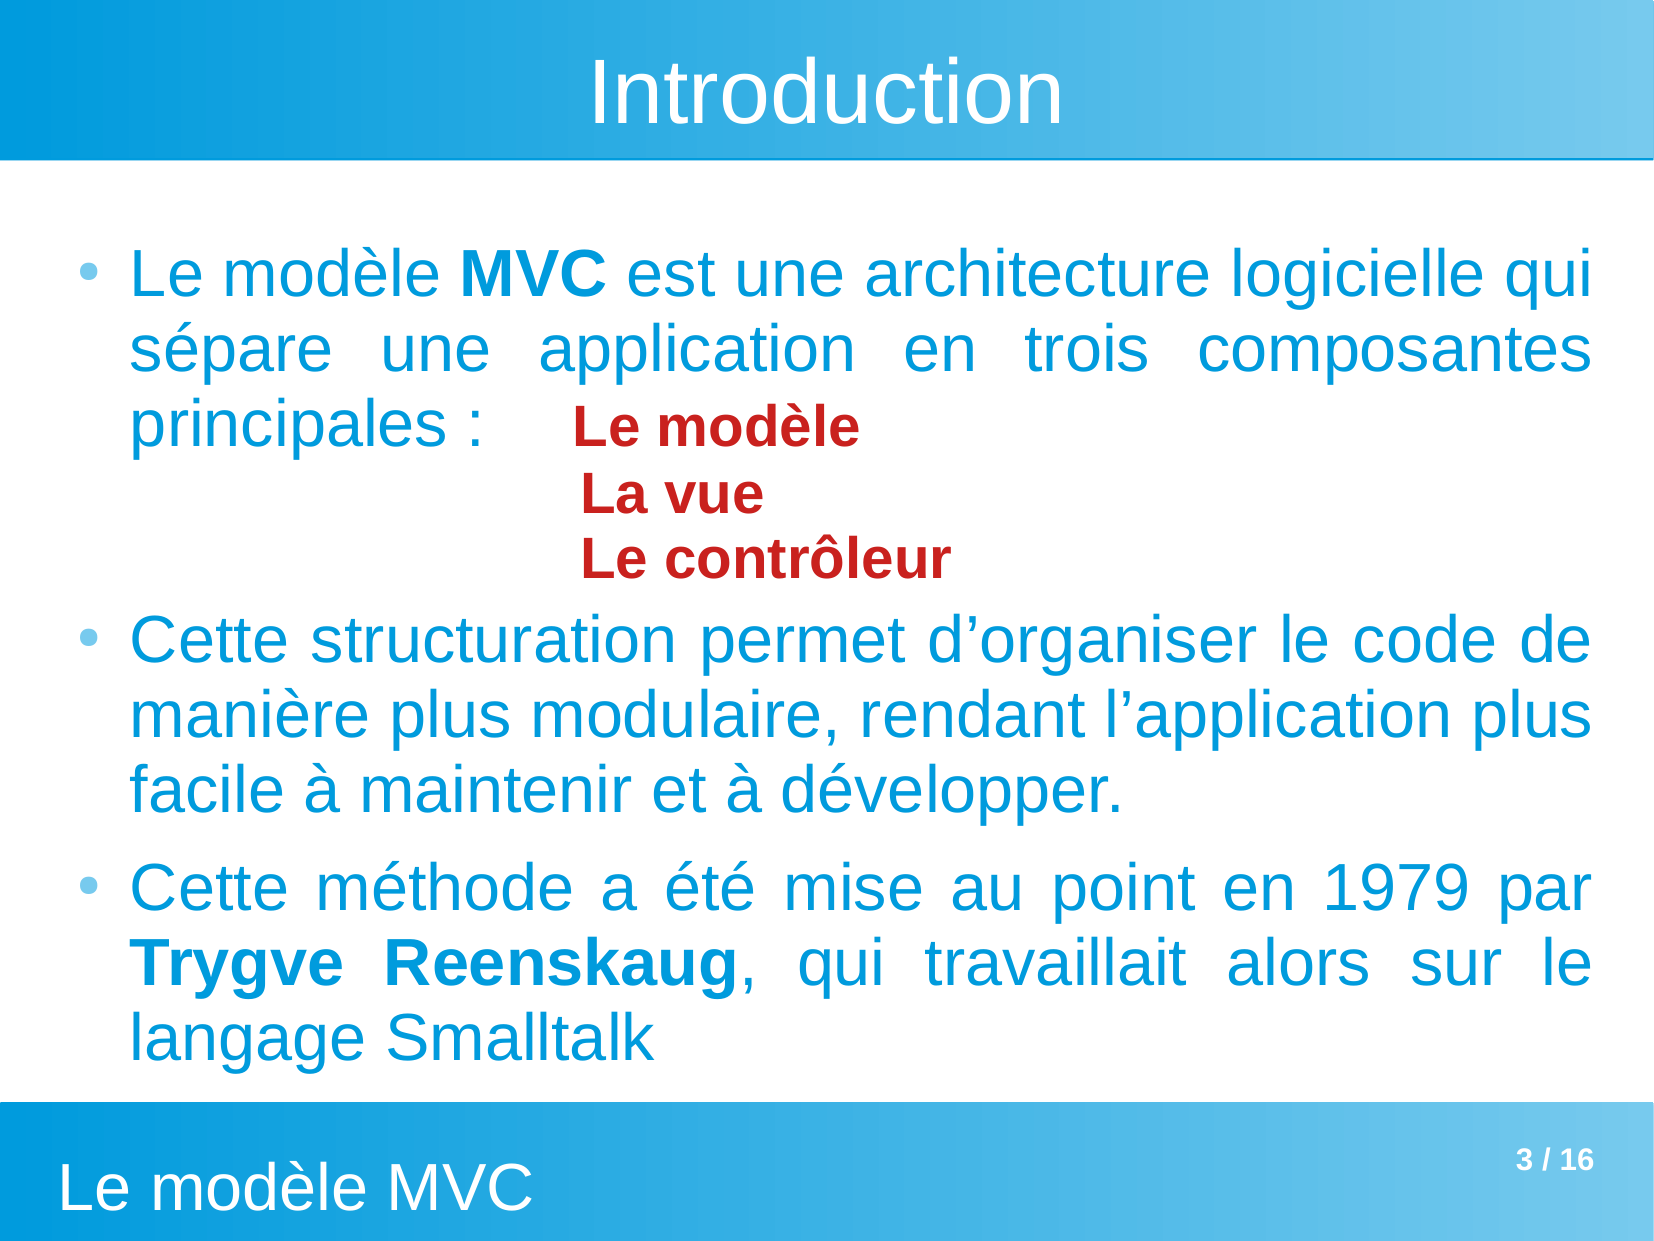

# Introduction
Le modèle MVC est une architecture logicielle qui sépare une application en trois composantes principales :		Le modèle
 La vue
 Le contrôleur
Cette structuration permet d’organiser le code de manière plus modulaire, rendant l’application plus facile à maintenir et à développer.
Cette méthode a été mise au point en 1979 par Trygve Reenskaug, qui travaillait alors sur le langage Smalltalk
3